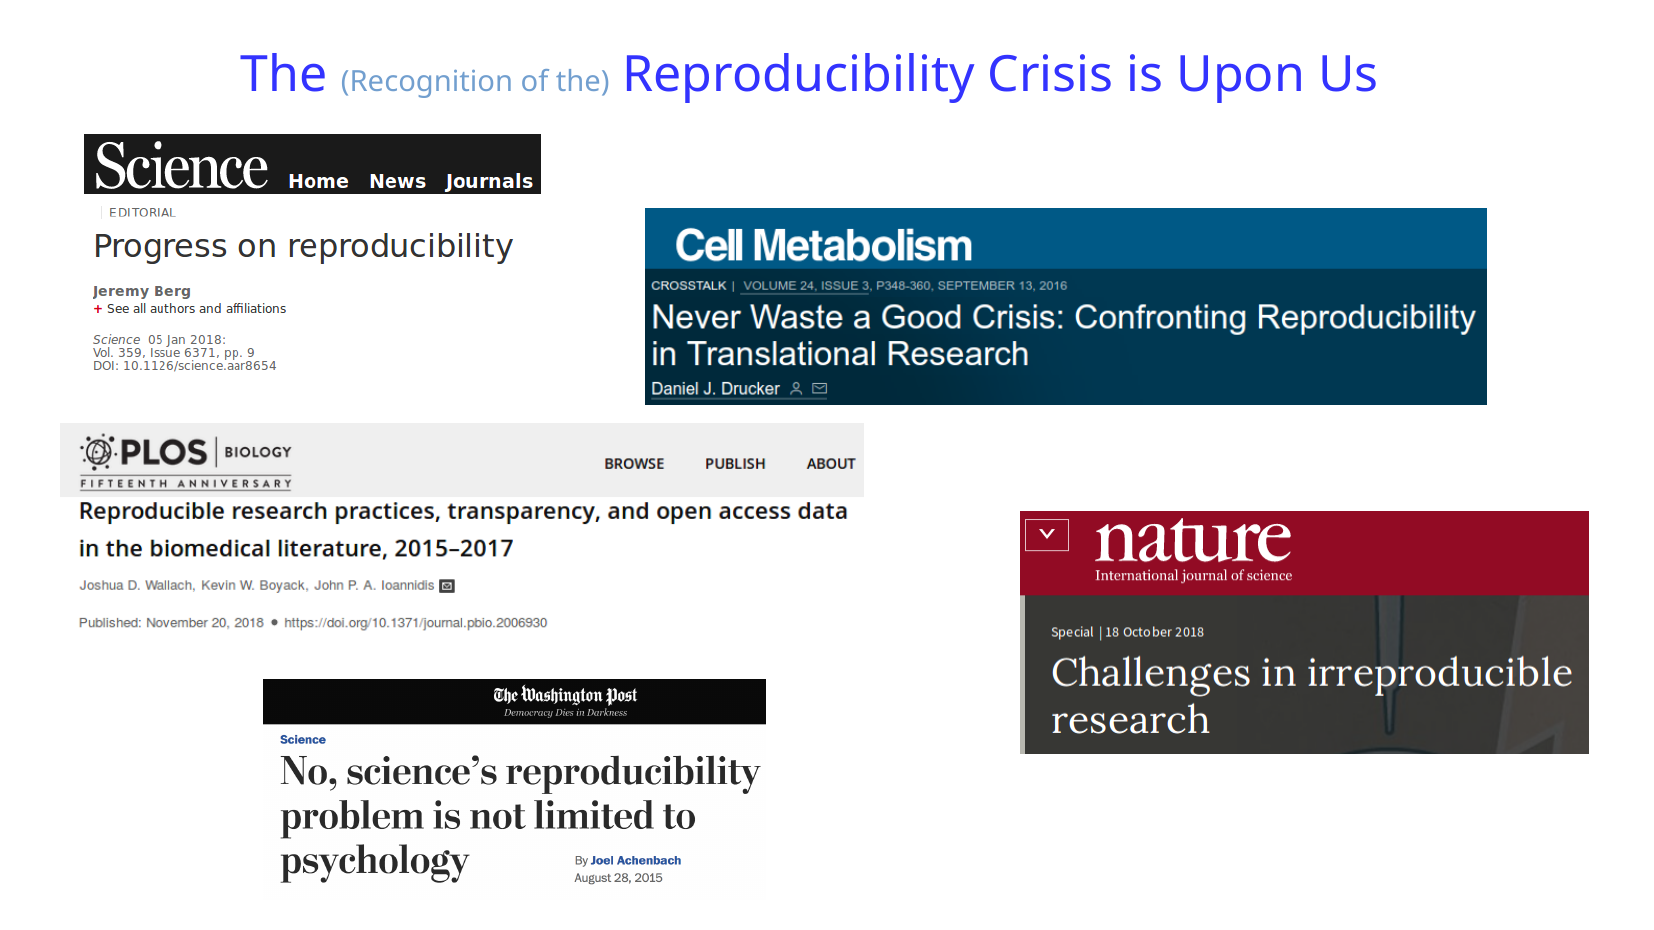

The (Recognition of the) Reproducibility Crisis is Upon Us